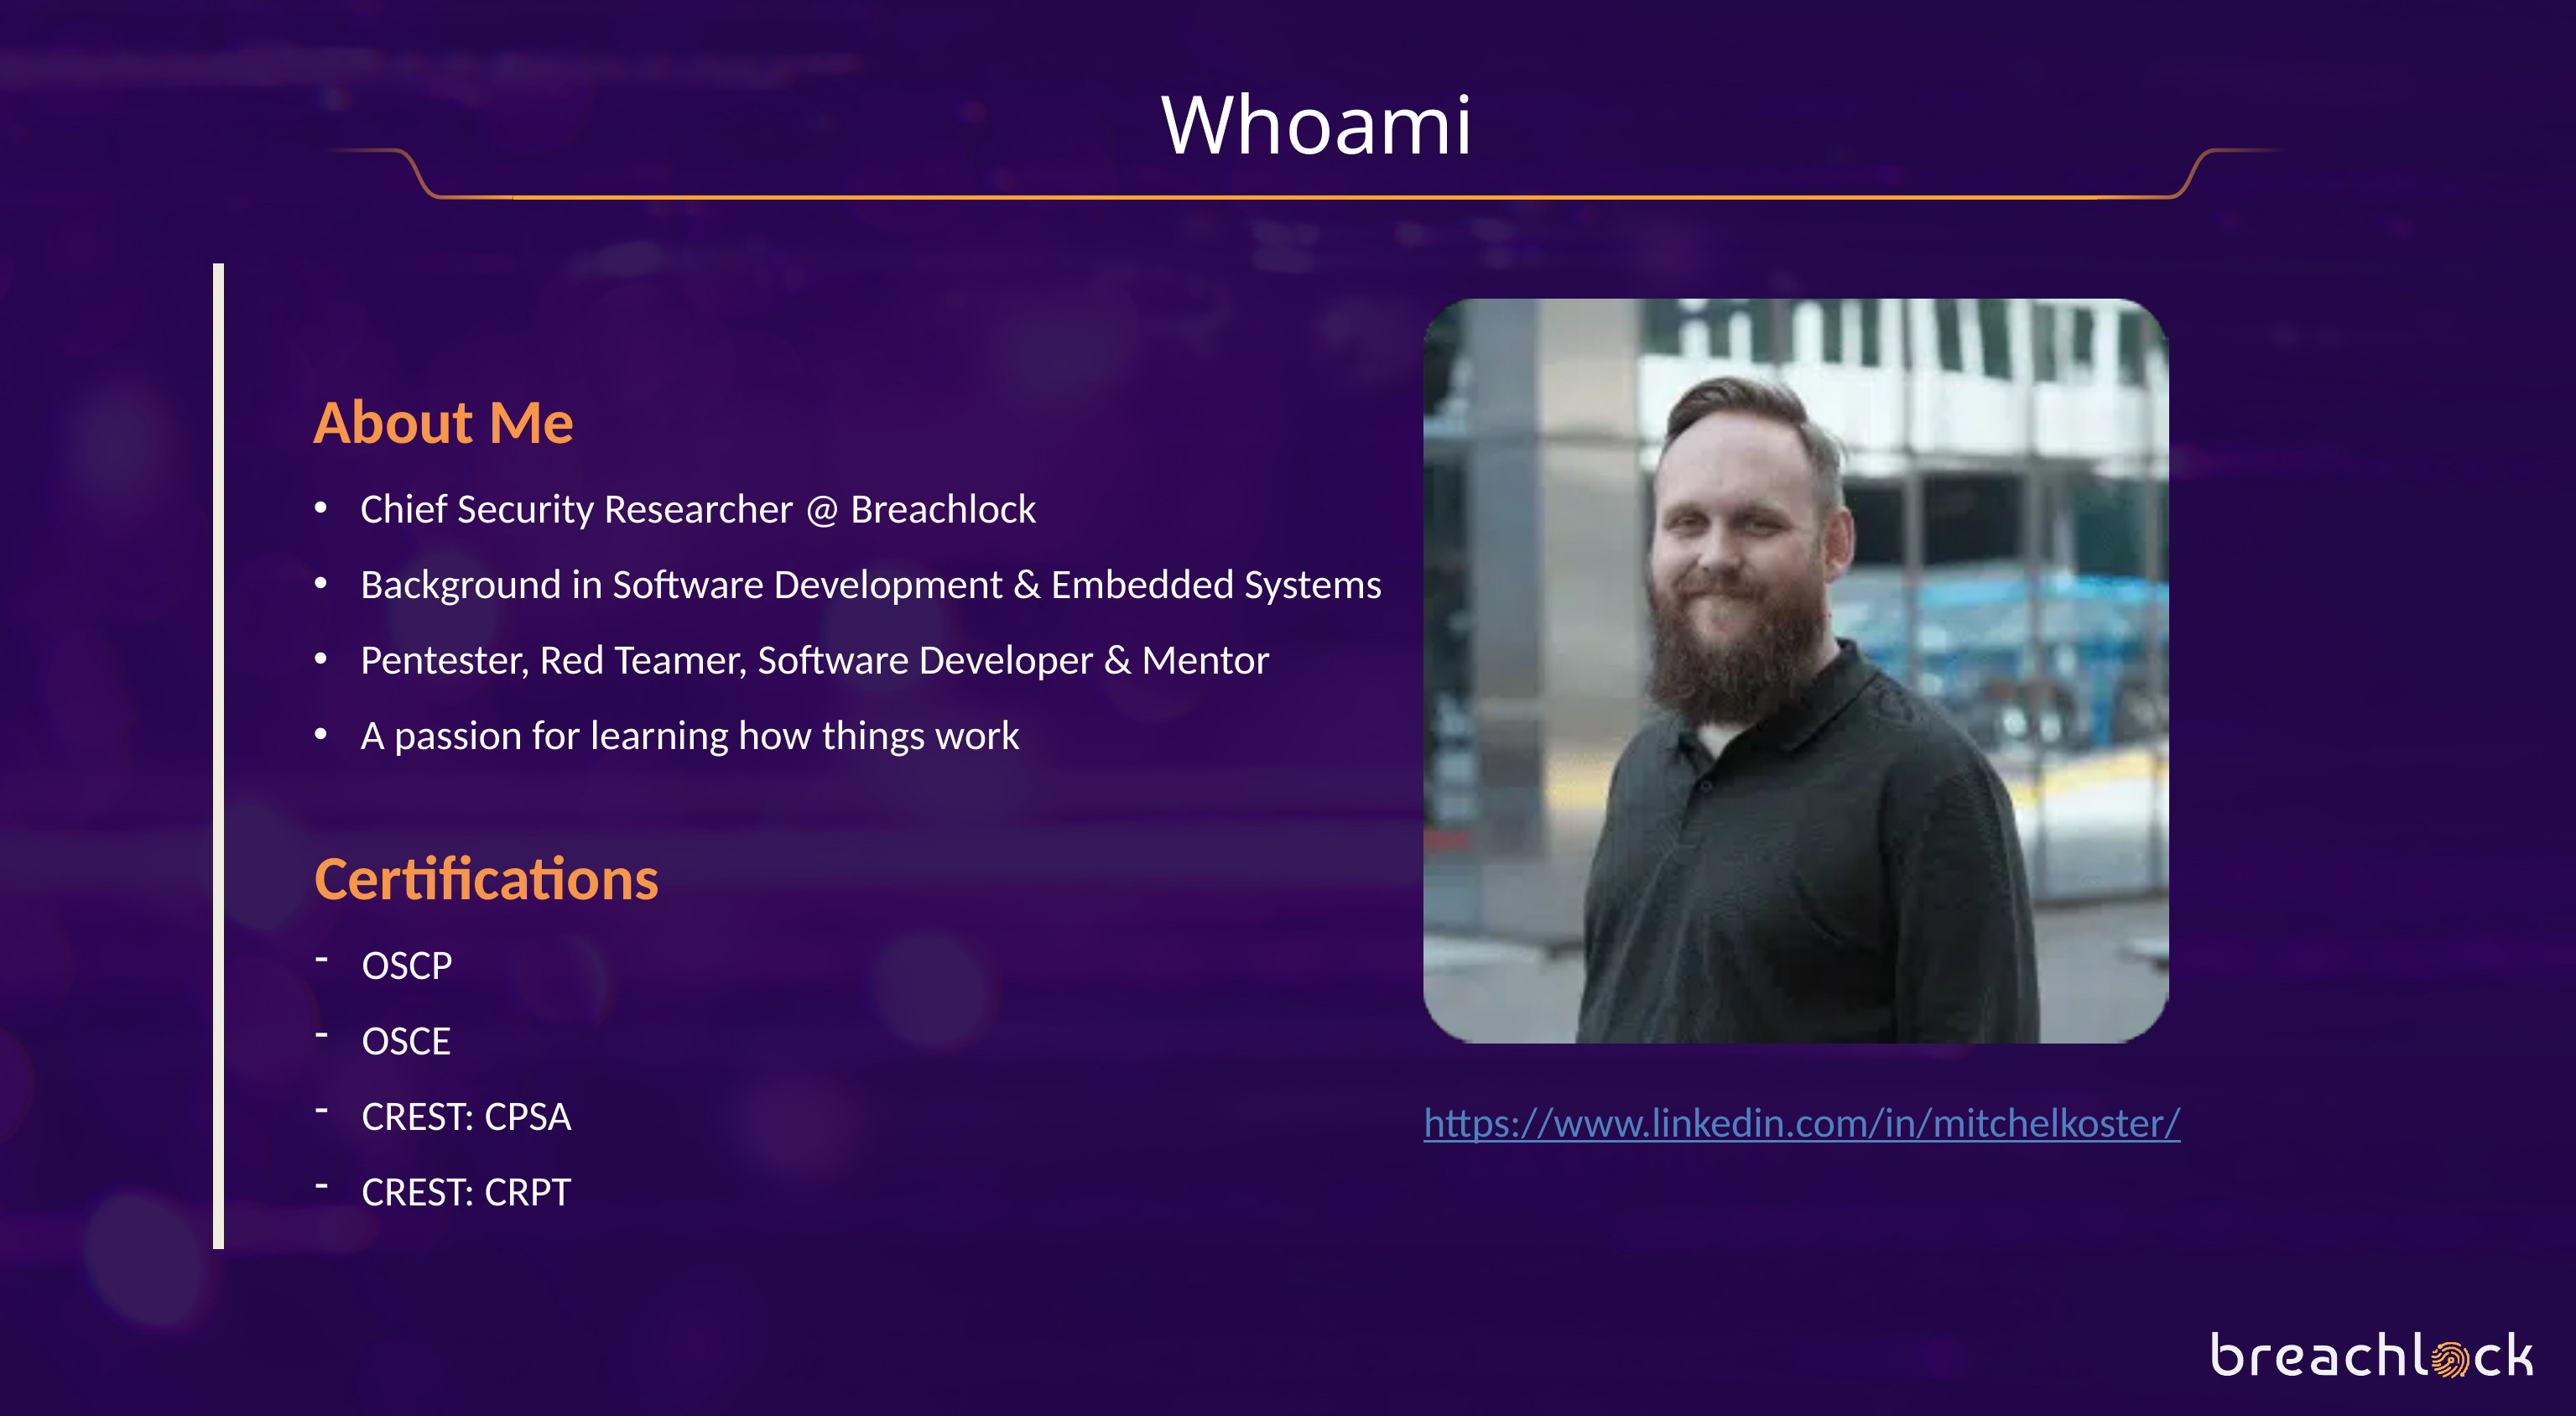

Whoami
About Me
Chief Security Researcher @ Breachlock
Background in Software Development & Embedded Systems
Pentester, Red Teamer, Software Developer & Mentor
A passion for learning how things work
Certifications
OSCP
OSCE
CREST: CPSA
CREST: CRPT
https://www.linkedin.com/in/mitchelkoster/